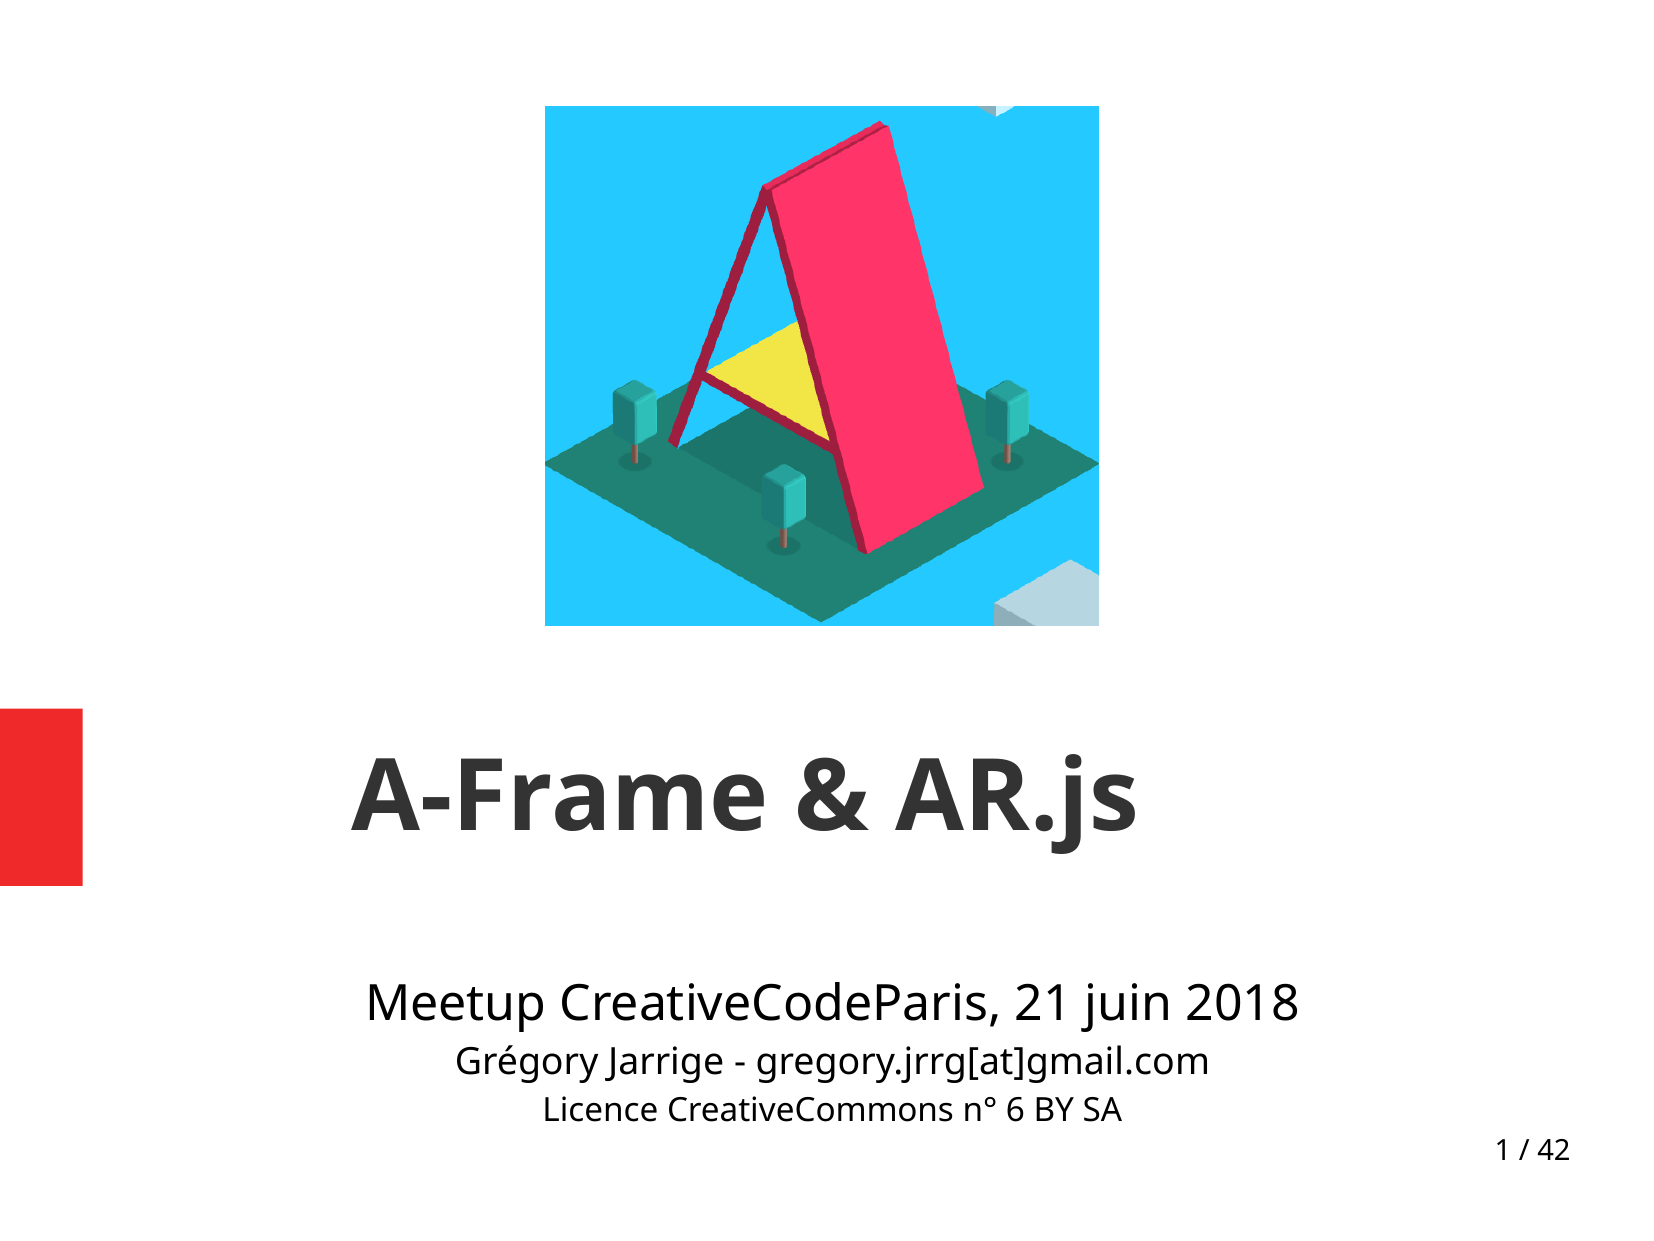

# A-Frame & AR.js
Meetup CreativeCodeParis, 21 juin 2018
Grégory Jarrige - gregory.jrrg[at]gmail.com
Licence CreativeCommons n° 6 BY SA
1